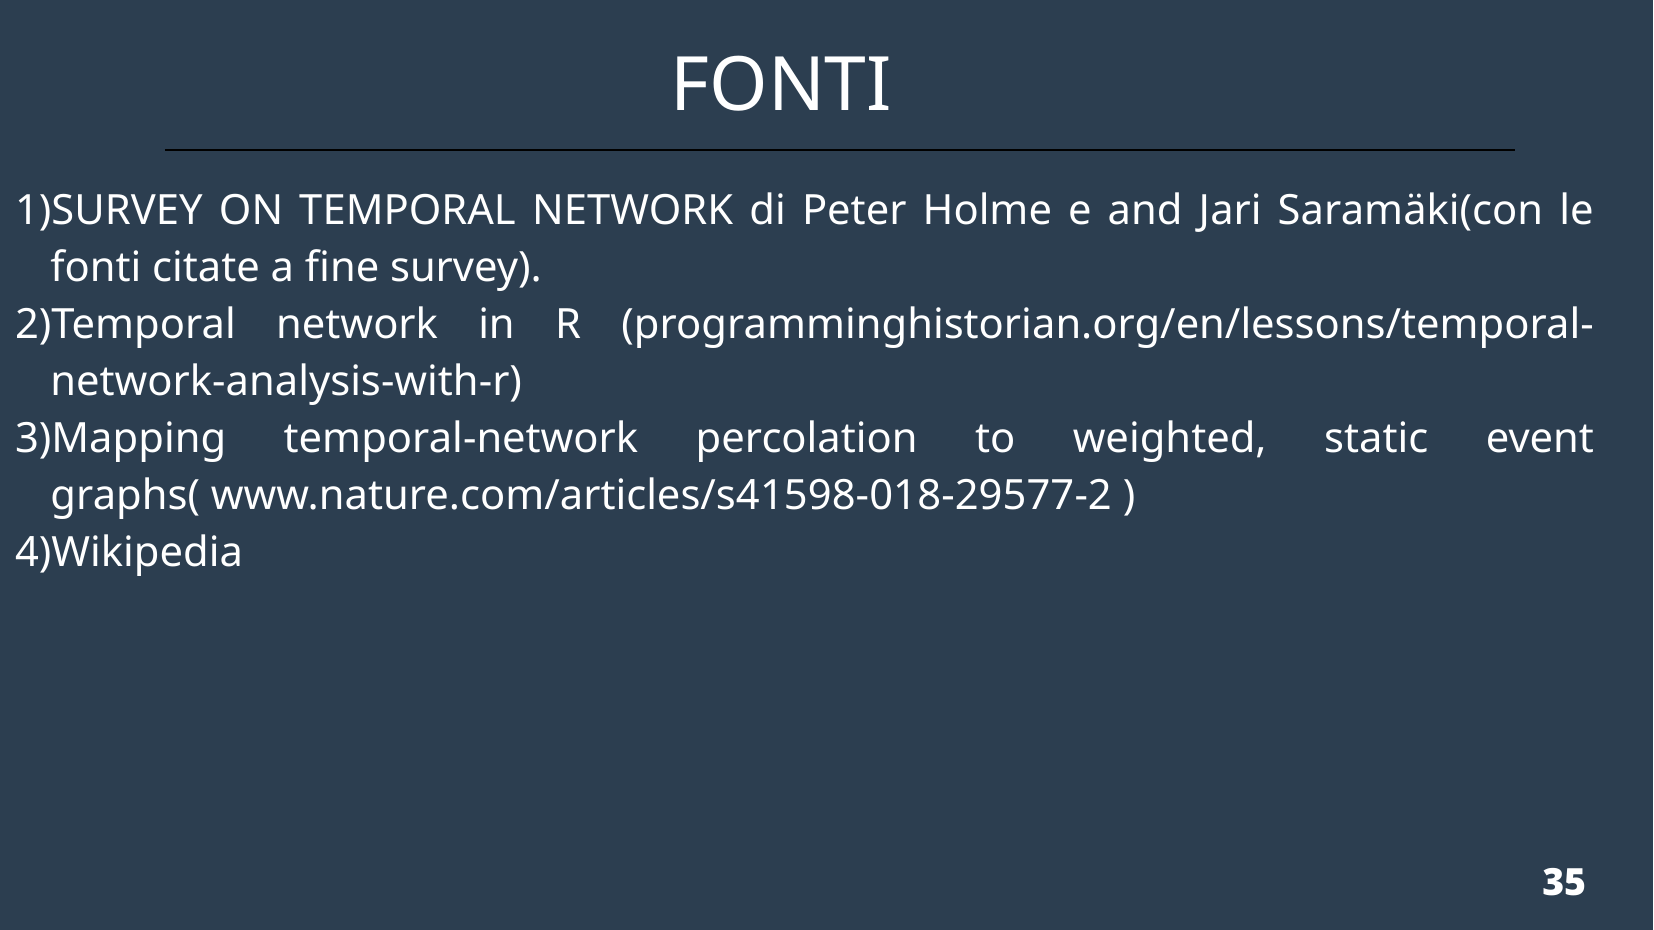

# FONTI
SURVEY ON TEMPORAL NETWORK di Peter Holme e and Jari Saramäki(con le fonti citate a fine survey).
Temporal network in R (programminghistorian.org/en/lessons/temporal-network-analysis-with-r)
Mapping temporal-network percolation to weighted, static event graphs( www.nature.com/articles/s41598-018-29577-2 )
Wikipedia
35